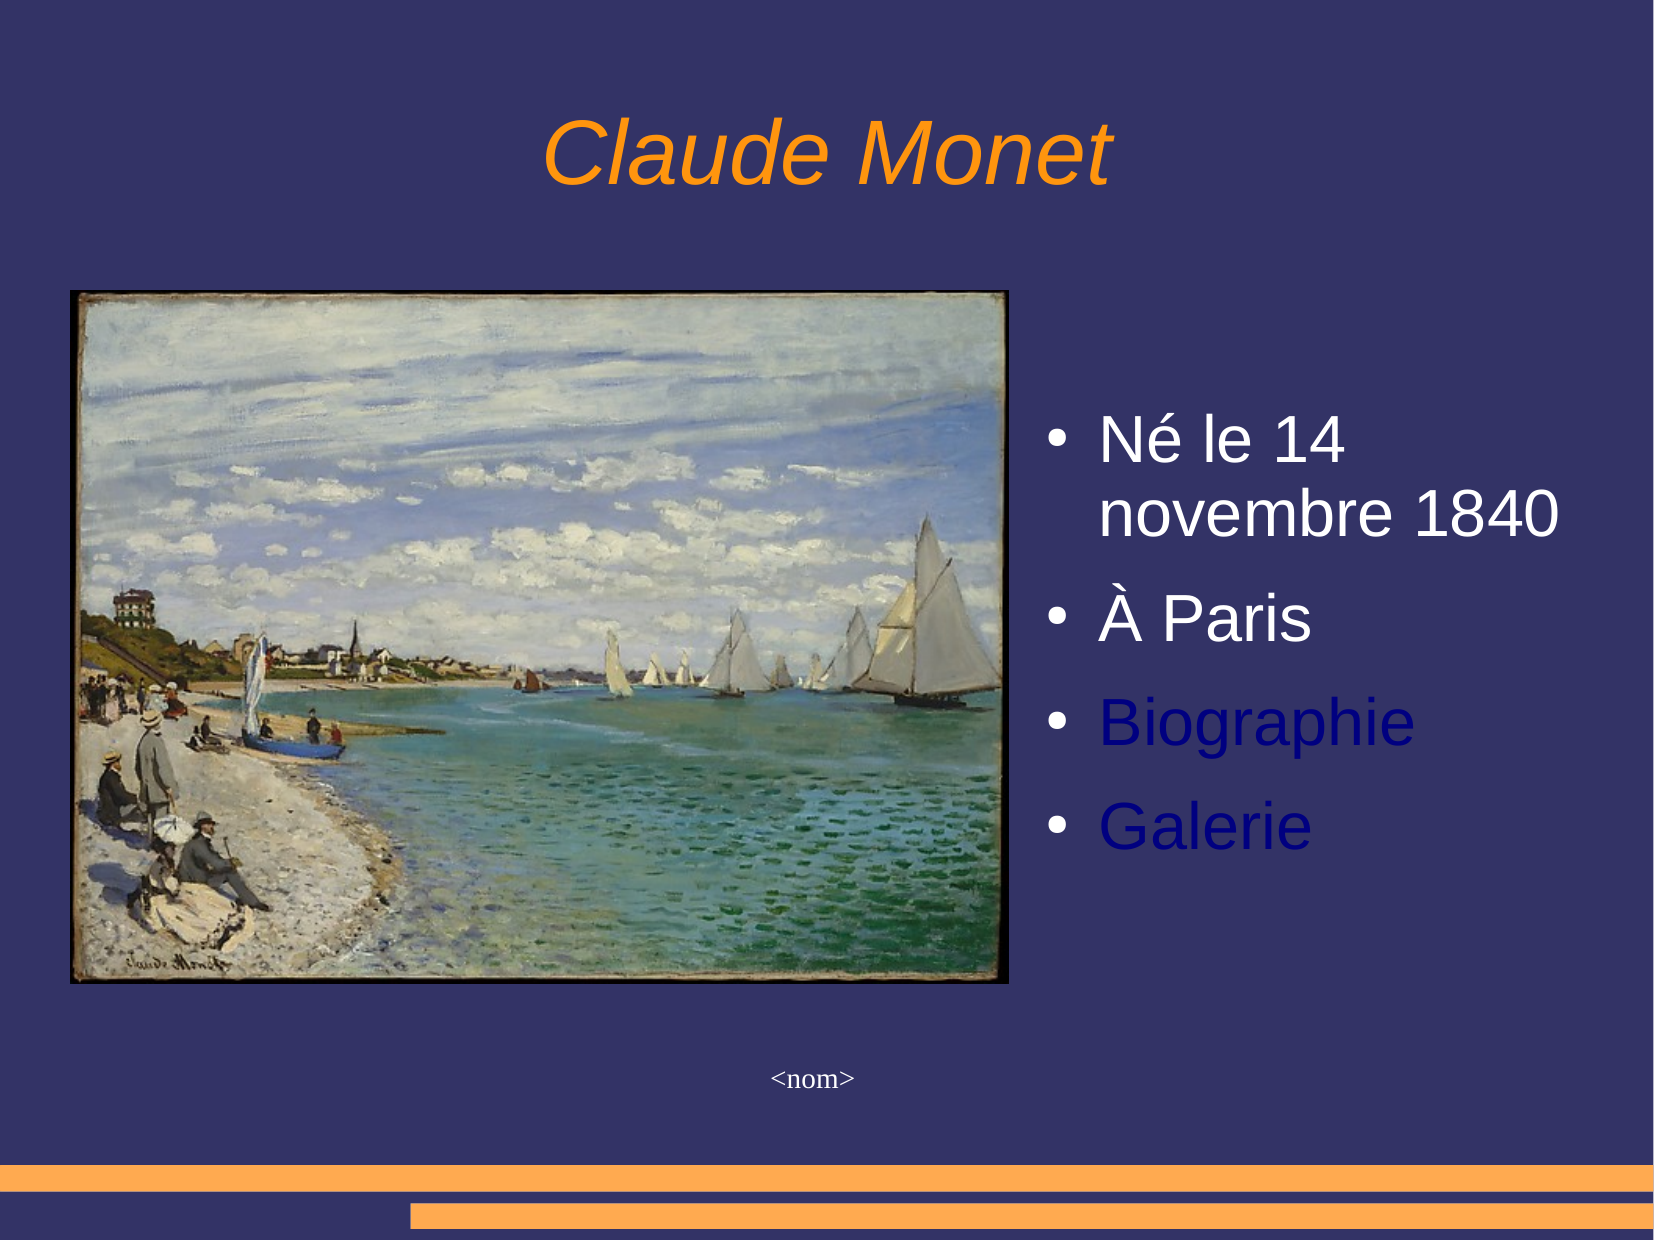

# Claude Monet
Né le 14 novembre 1840
À Paris
Biographie
Galerie